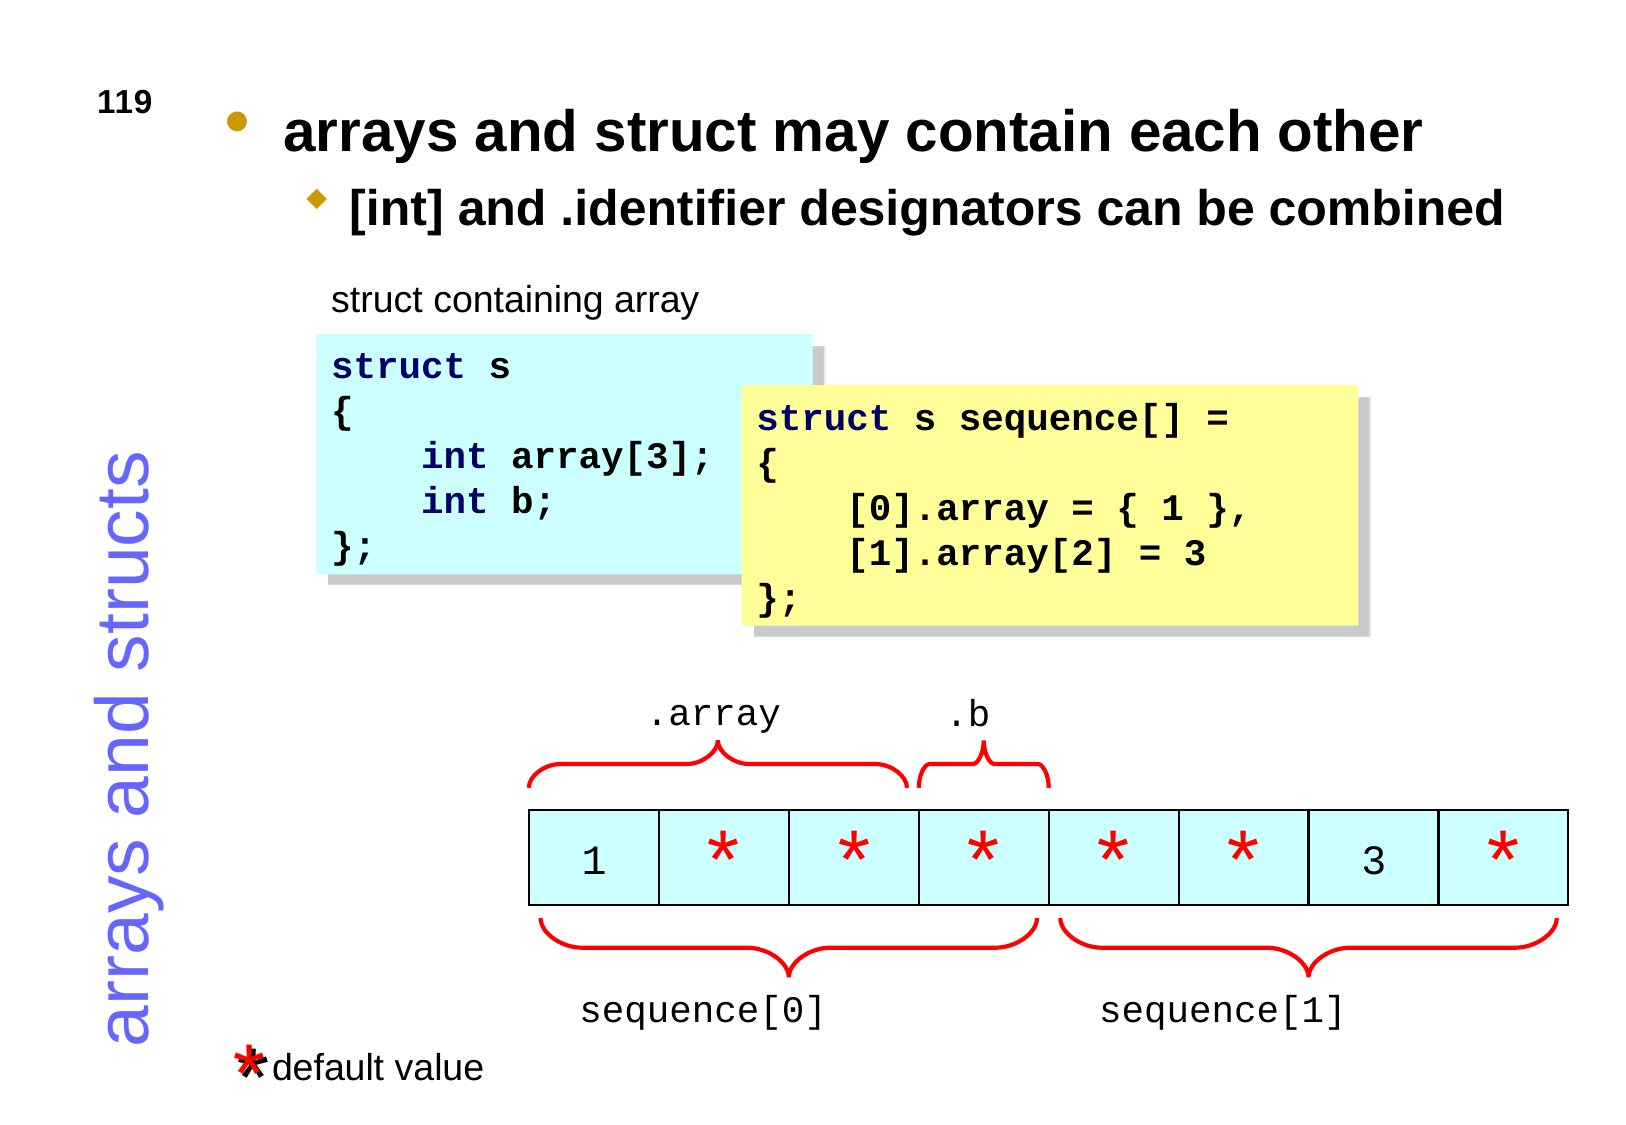

119
# arrays and struct may contain each other
[int] and .identifier designators can be combined
struct containing array
struct s
{
 int array[3];
 int b;
};
struct s sequence[] =
{
 [0].array = { 1 },
 [1].array[2] = 3
};
arrays and structs
 .array
.b
1
*
*
*
*
*
3
*
sequence[0]
sequence[1]
*
default value